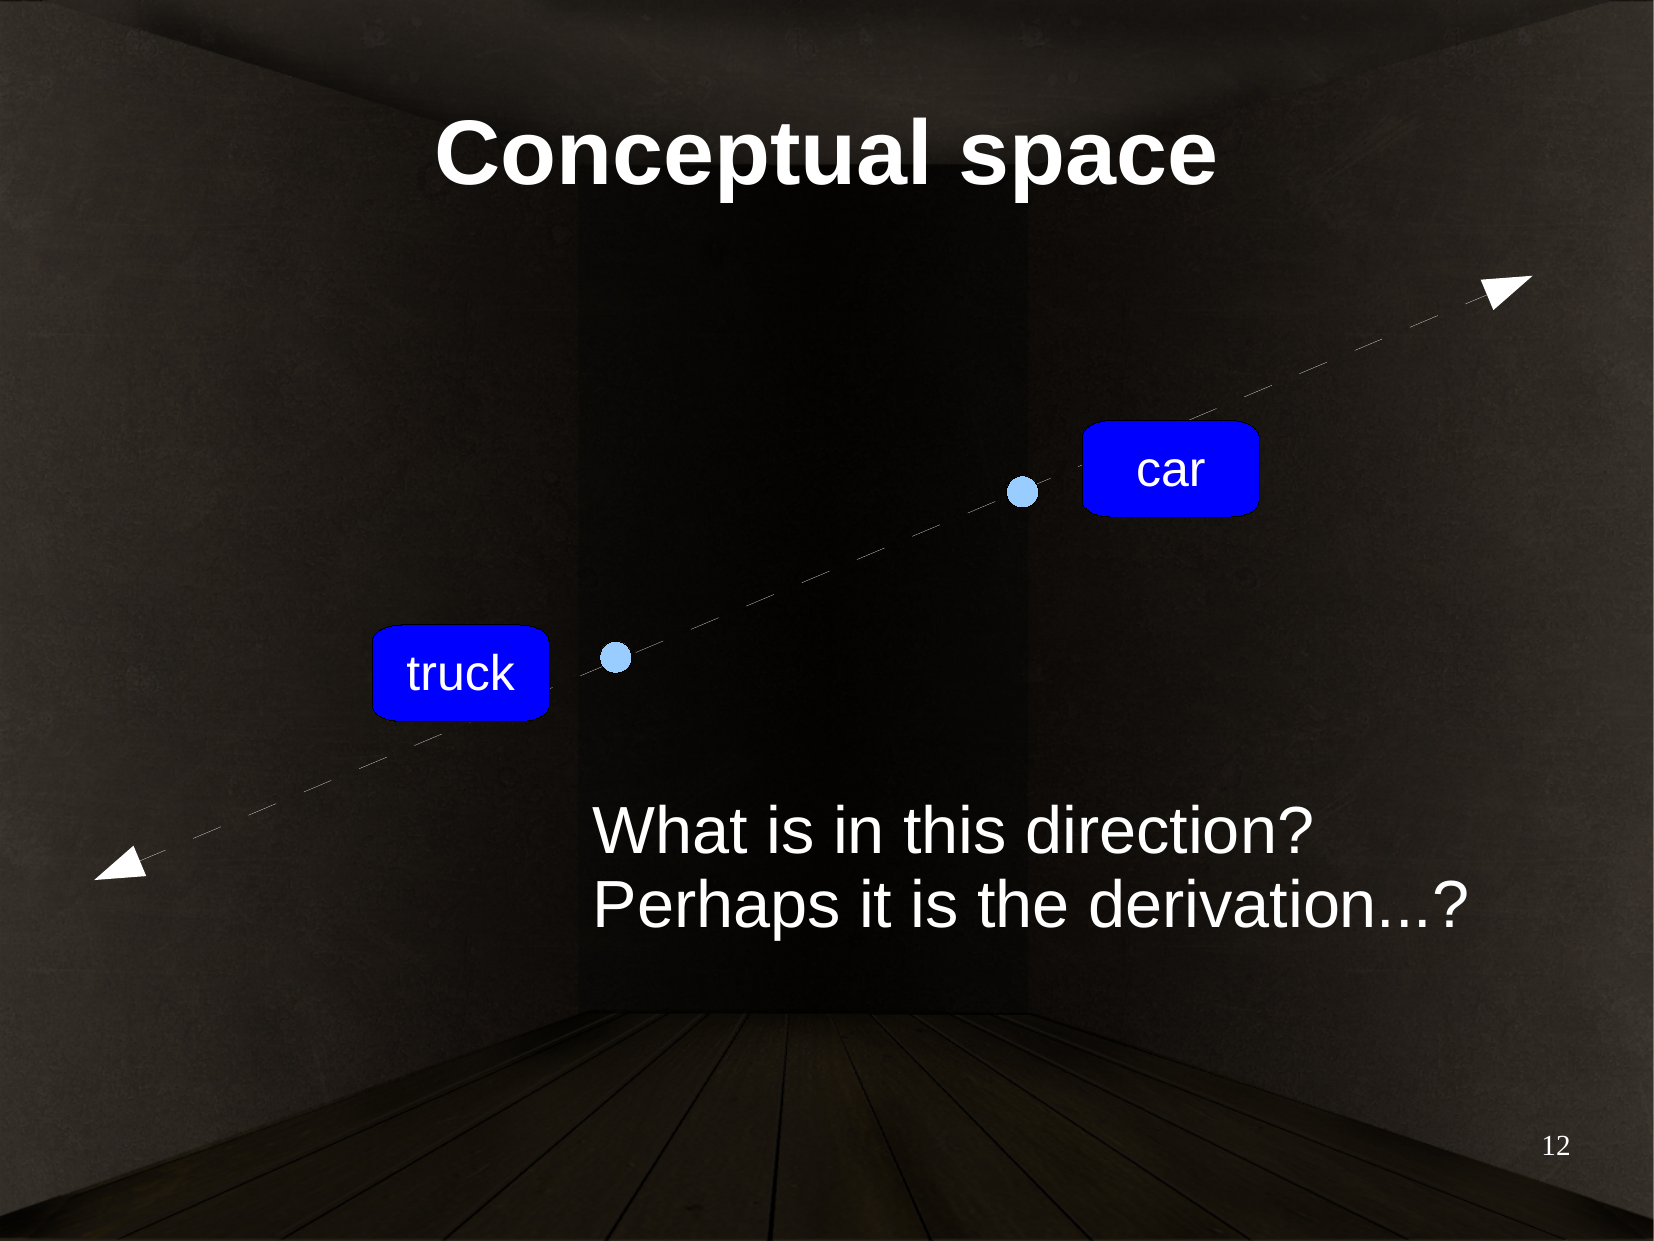

# Conceptual space
car
truck
What is in this direction?
Perhaps it is the derivation...?
12